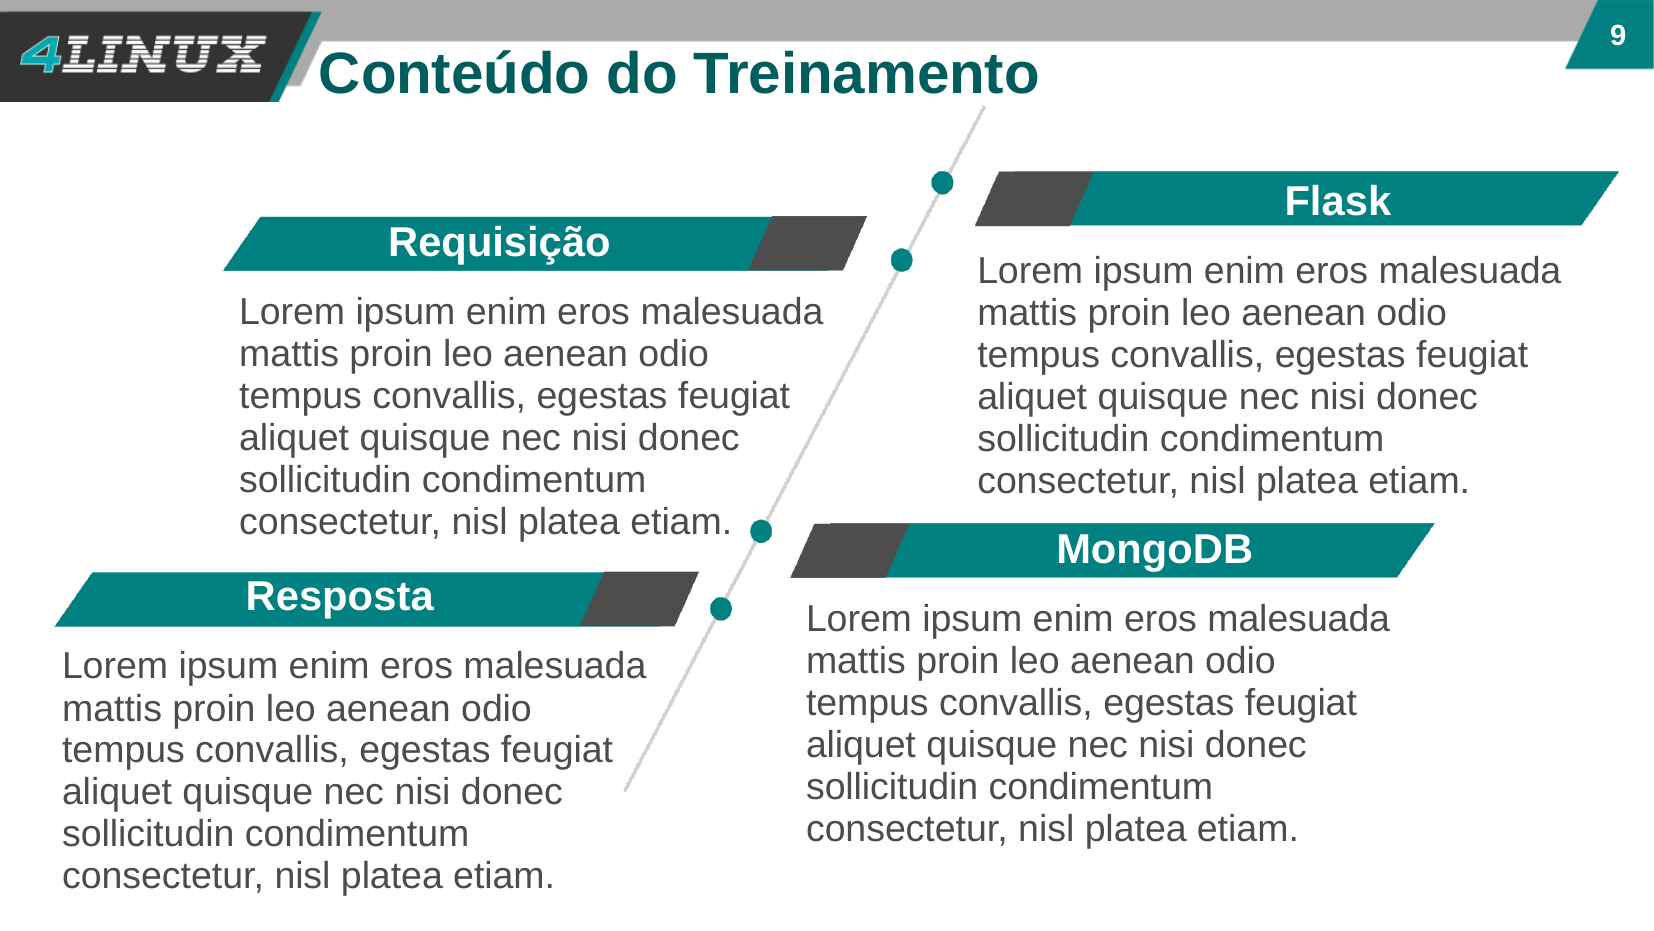

# Conteúdo do Treinamento
Flask
Requisição
Lorem ipsum enim eros malesuada mattis proin leo aenean odio tempus convallis, egestas feugiat aliquet quisque nec nisi donec sollicitudin condimentum consectetur, nisl platea etiam.
Lorem ipsum enim eros malesuada mattis proin leo aenean odio tempus convallis, egestas feugiat aliquet quisque nec nisi donec sollicitudin condimentum consectetur, nisl platea etiam.
MongoDB
Resposta
Lorem ipsum enim eros malesuada mattis proin leo aenean odio tempus convallis, egestas feugiat aliquet quisque nec nisi donec sollicitudin condimentum consectetur, nisl platea etiam.
Lorem ipsum enim eros malesuada mattis proin leo aenean odio tempus convallis, egestas feugiat aliquet quisque nec nisi donec sollicitudin condimentum consectetur, nisl platea etiam.